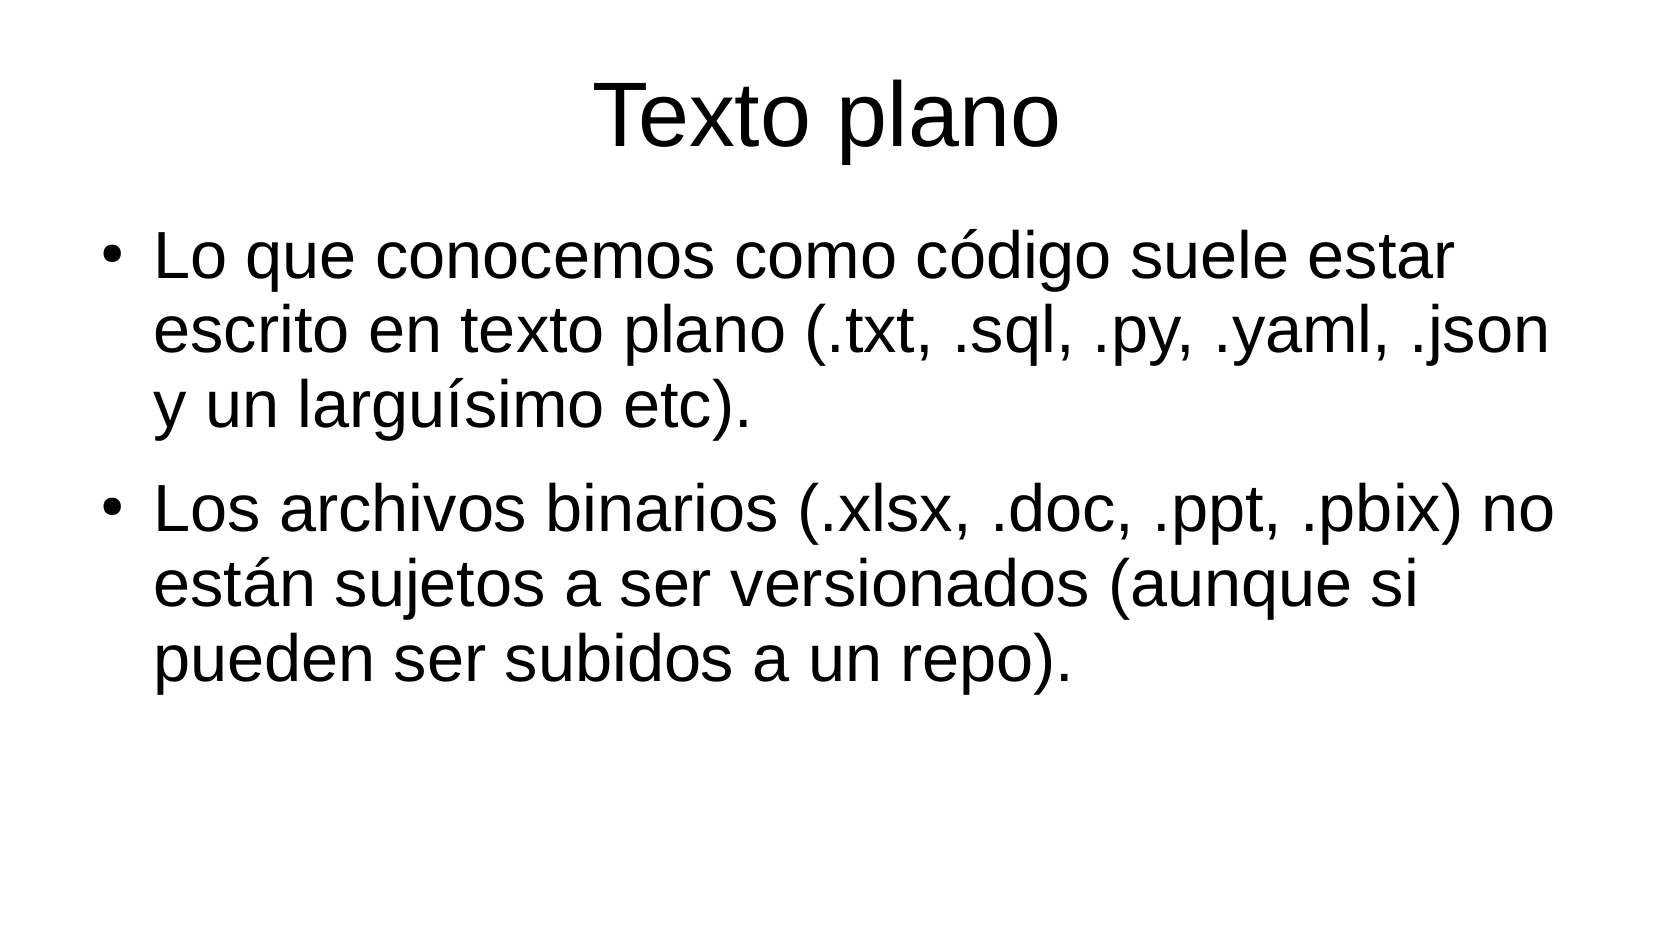

# Texto plano
Lo que conocemos como código suele estar escrito en texto plano (.txt, .sql, .py, .yaml, .json y un larguísimo etc).
Los archivos binarios (.xlsx, .doc, .ppt, .pbix) no están sujetos a ser versionados (aunque si pueden ser subidos a un repo).